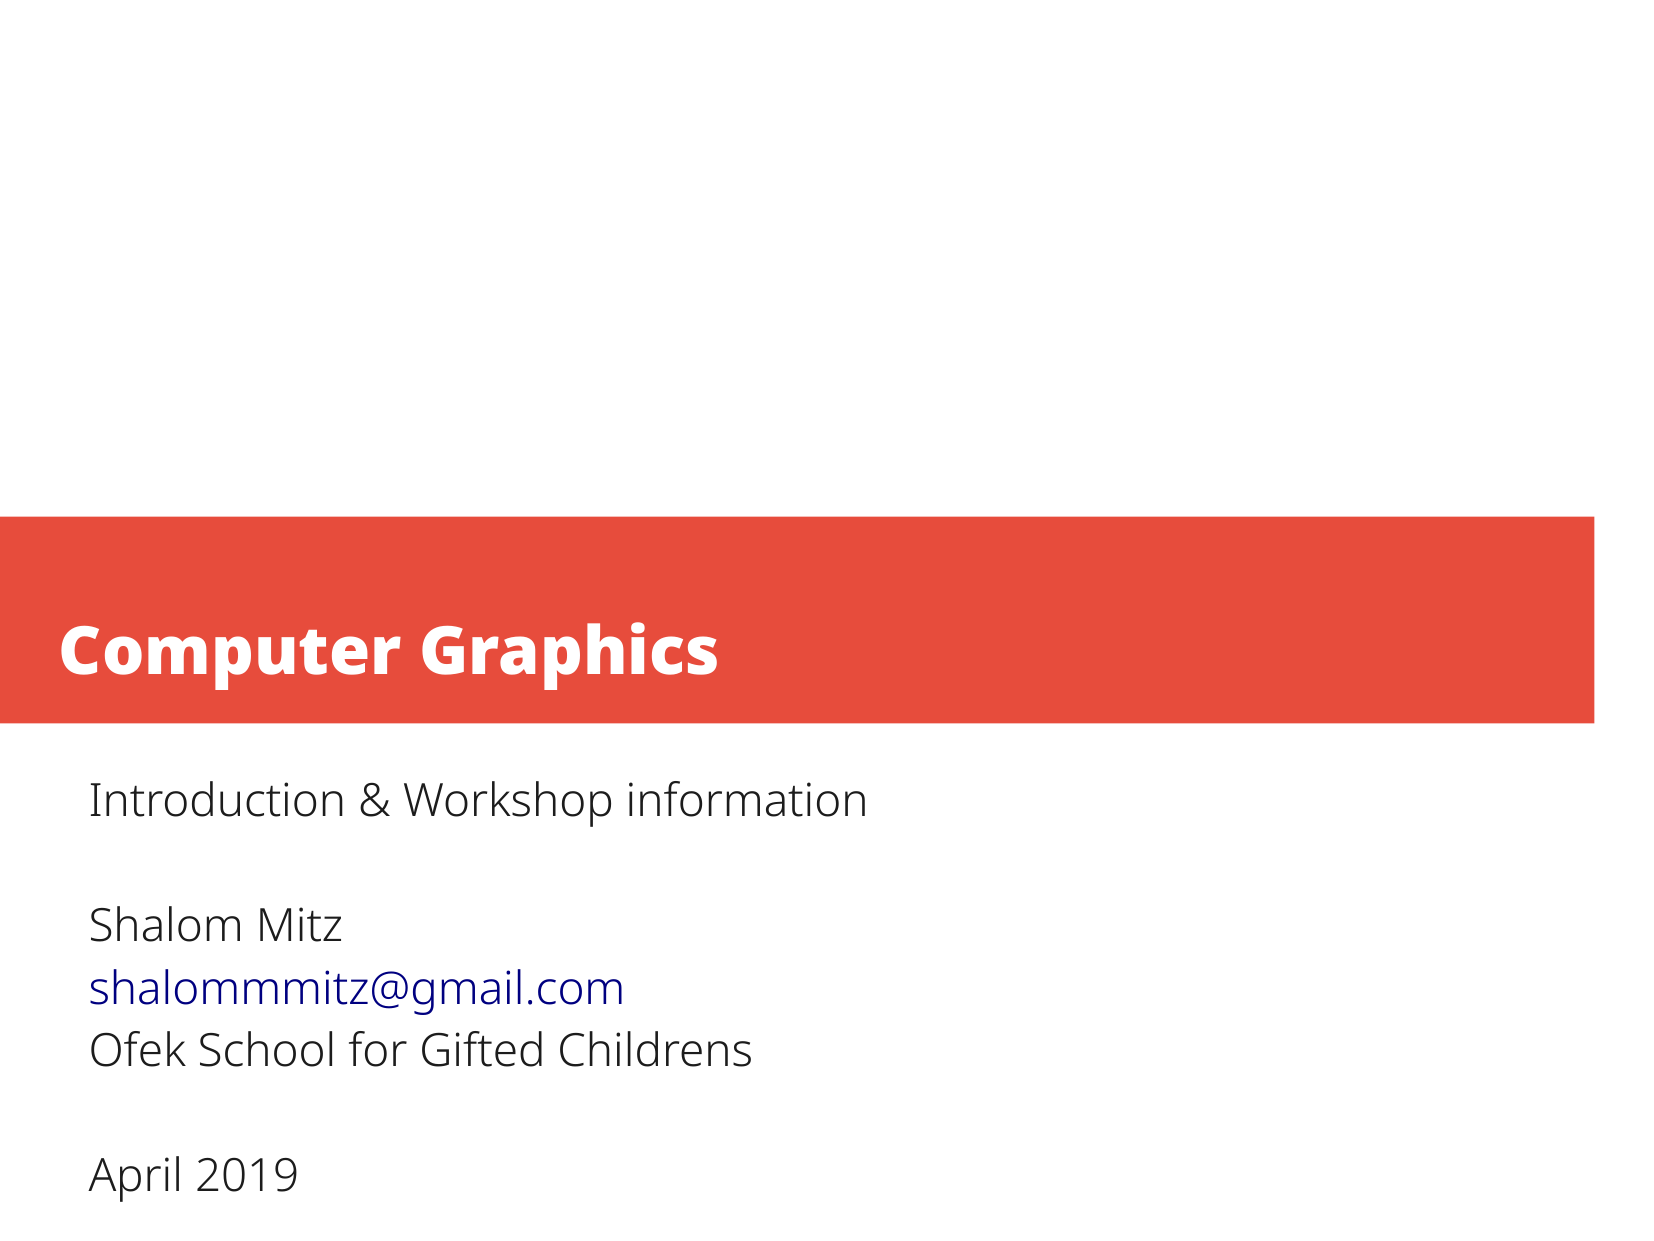

# Computer Graphics
Introduction & Workshop information
Shalom Mitz
shalommmitz@gmail.com
Ofek School for Gifted Childrens
April 2019